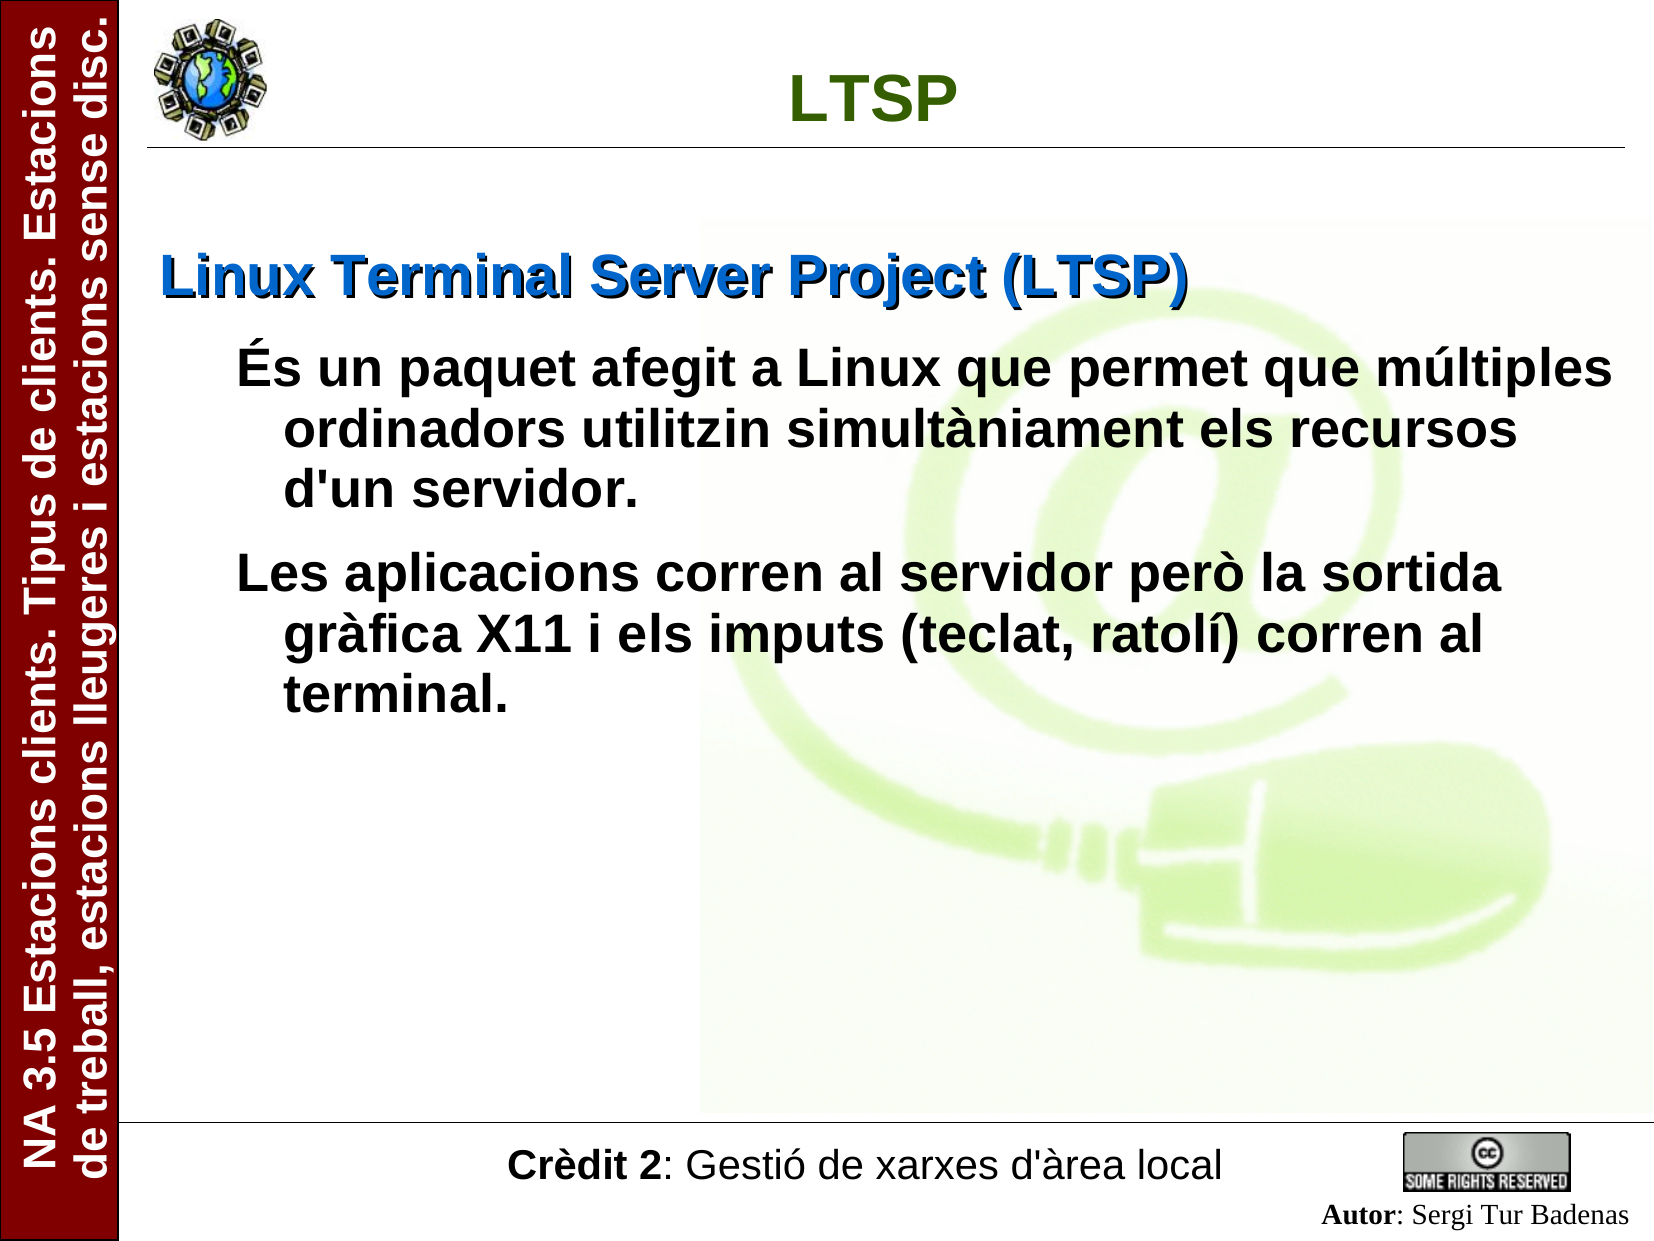

# LTSP
Linux Terminal Server Project (LTSP)
És un paquet afegit a Linux que permet que múltiples ordinadors utilitzin simultàniament els recursos d'un servidor.
Les aplicacions corren al servidor però la sortida gràfica X11 i els imputs (teclat, ratolí) corren al terminal.